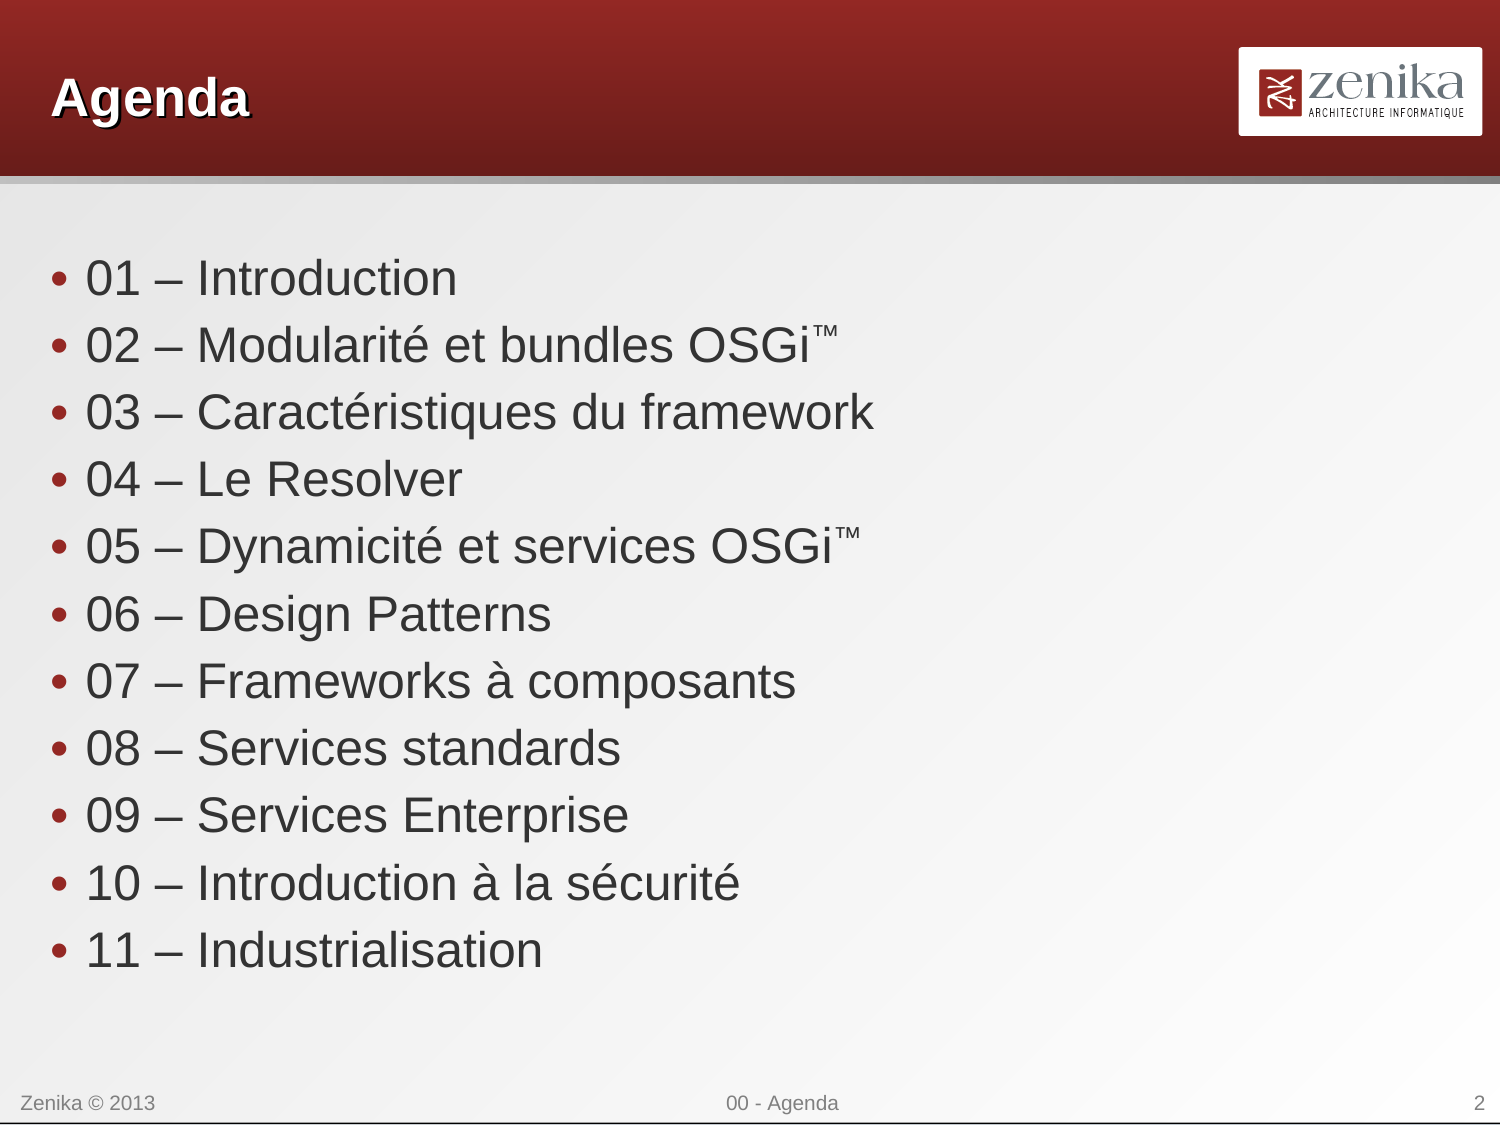

# Agenda
01 – Introduction
02 – Modularité et bundles OSGi™
03 – Caractéristiques du framework
04 – Le Resolver
05 – Dynamicité et services OSGi™
06 – Design Patterns
07 – Frameworks à composants
08 – Services standards
09 – Services Enterprise
10 – Introduction à la sécurité
11 – Industrialisation